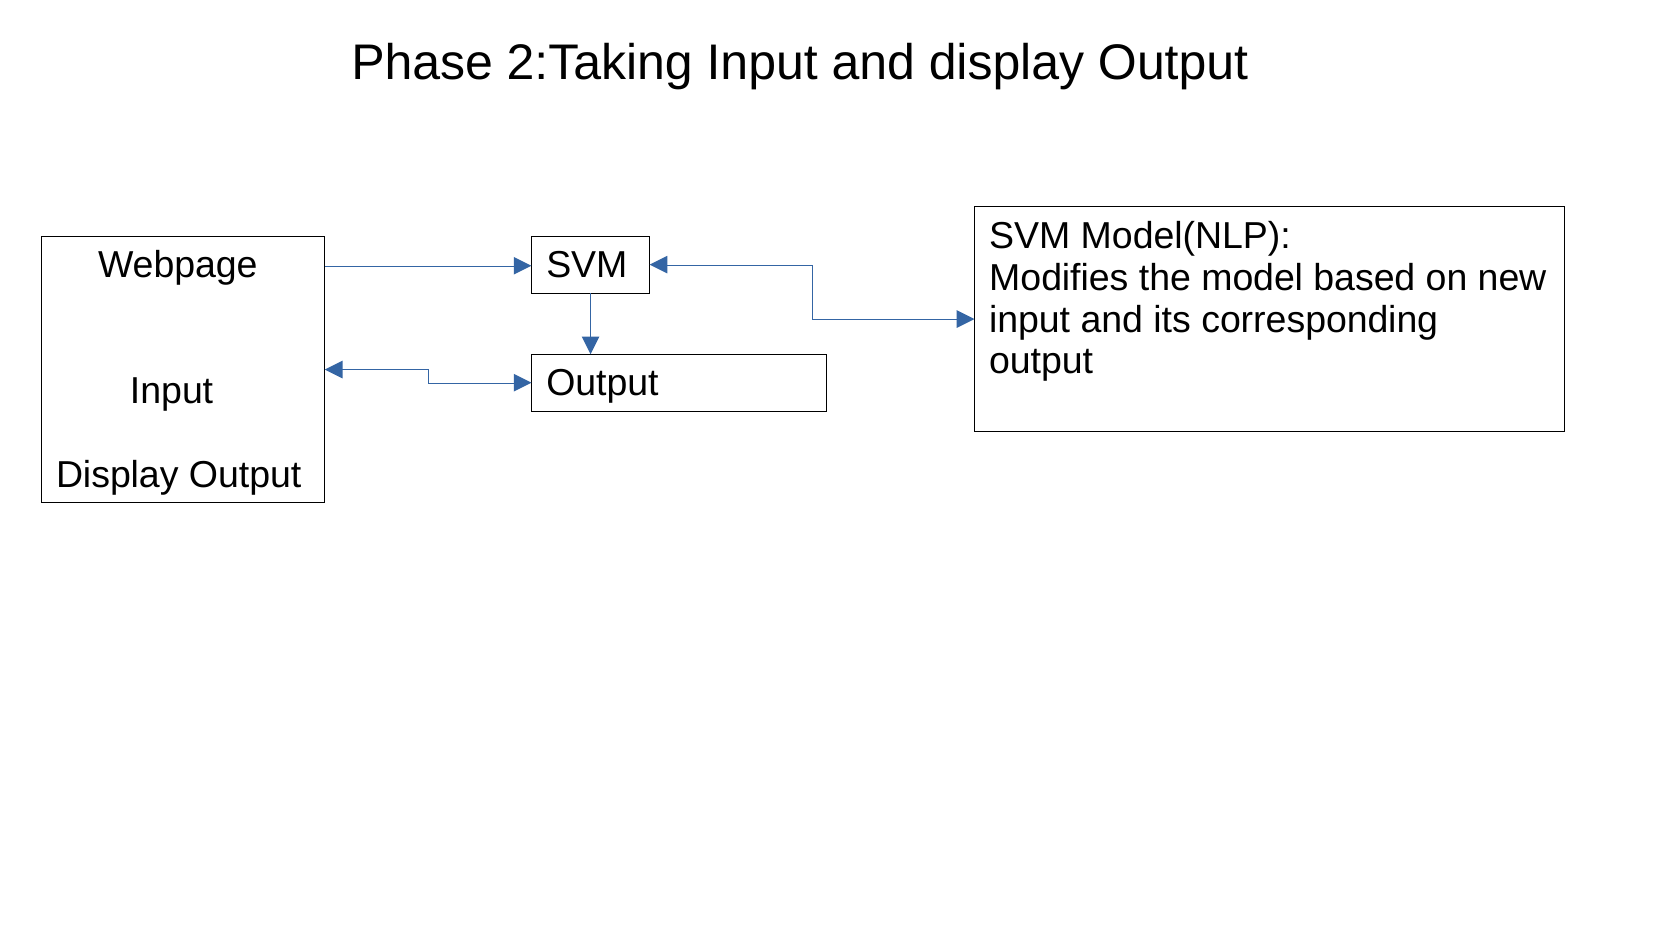

# Phase 2:Taking Input and display Output
SVM Model(NLP):
Modifies the model based on new input and its corresponding output
 Webpage
	Input
Display Output
SVM
Output